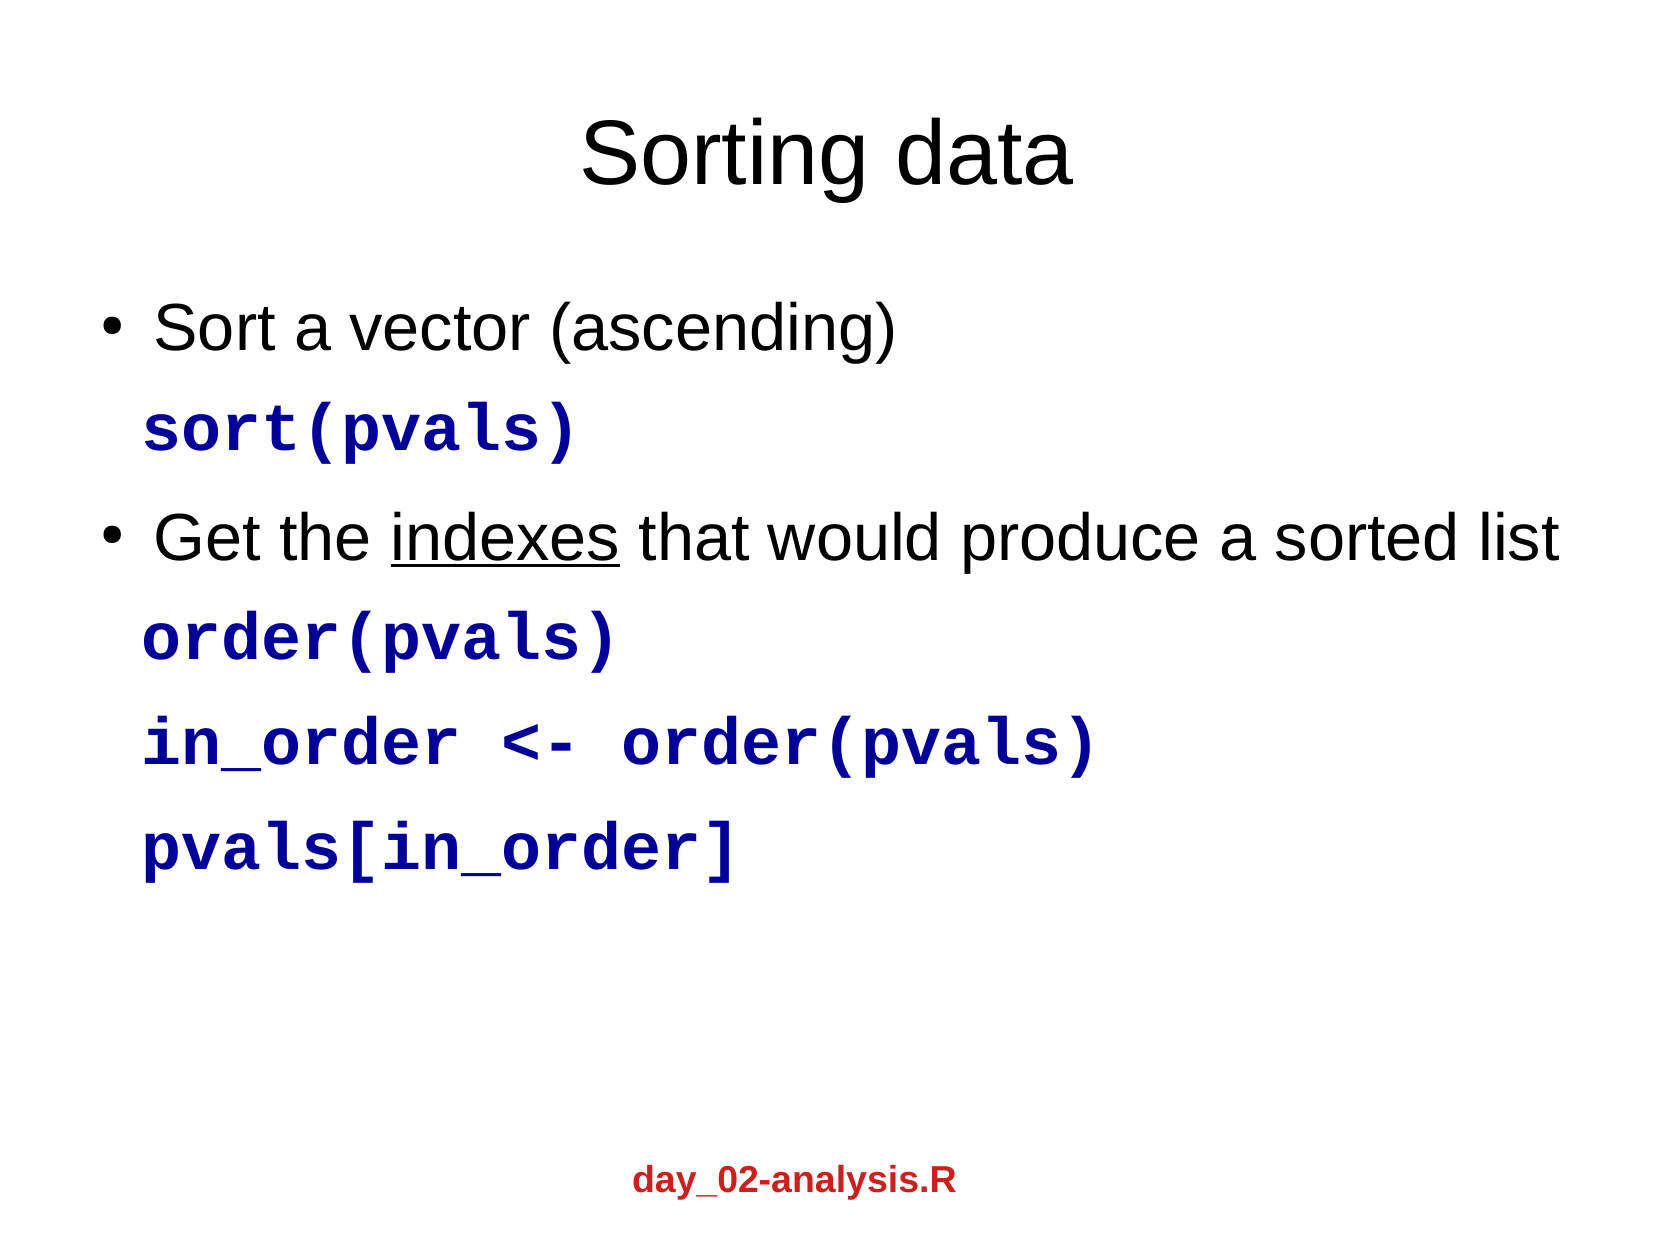

# Sorting data
Sort a vector (ascending)
sort(pvals)
Get the indexes that would produce a sorted list
order(pvals)
in_order <- order(pvals)
pvals[in_order]
day_02-analysis.R